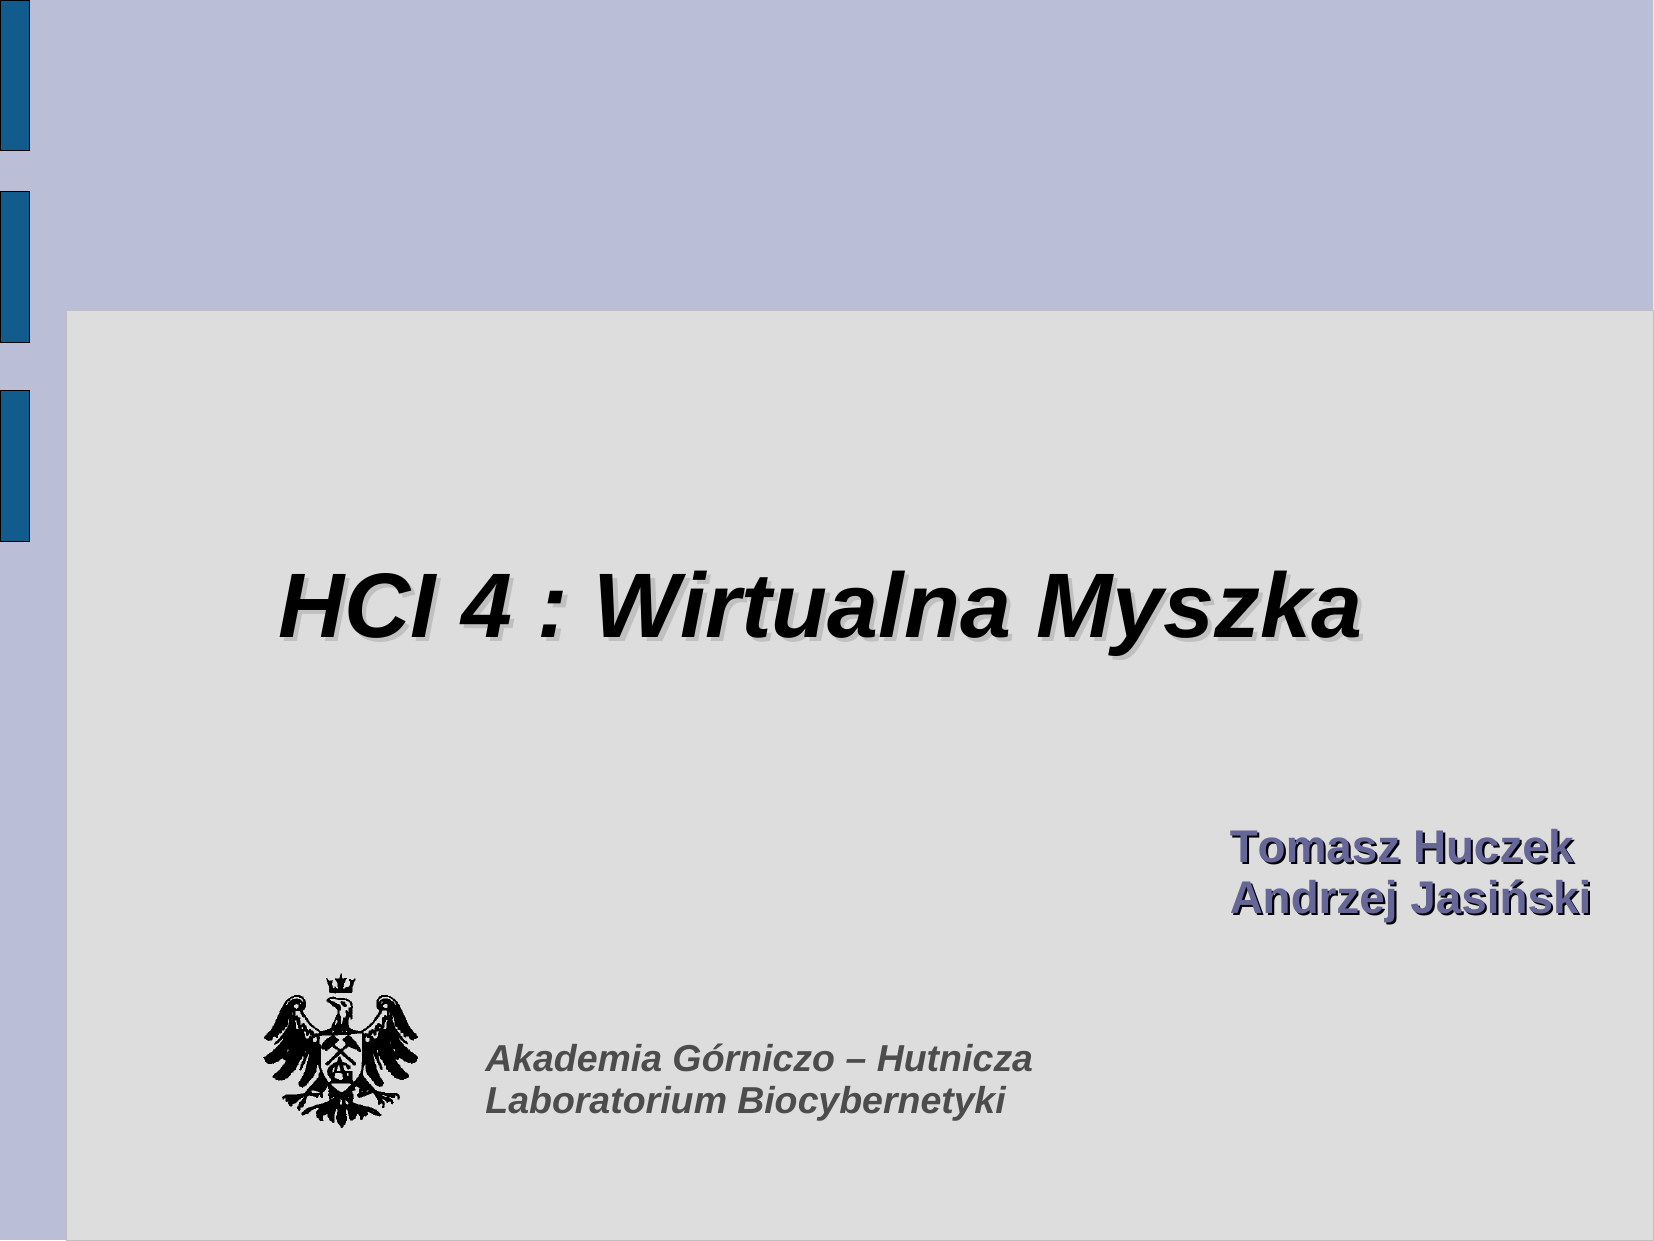

# HCI 4 : Wirtualna Myszka
Tomasz Huczek
Andrzej Jasiński
Akademia Górniczo – Hutnicza
Laboratorium Biocybernetyki